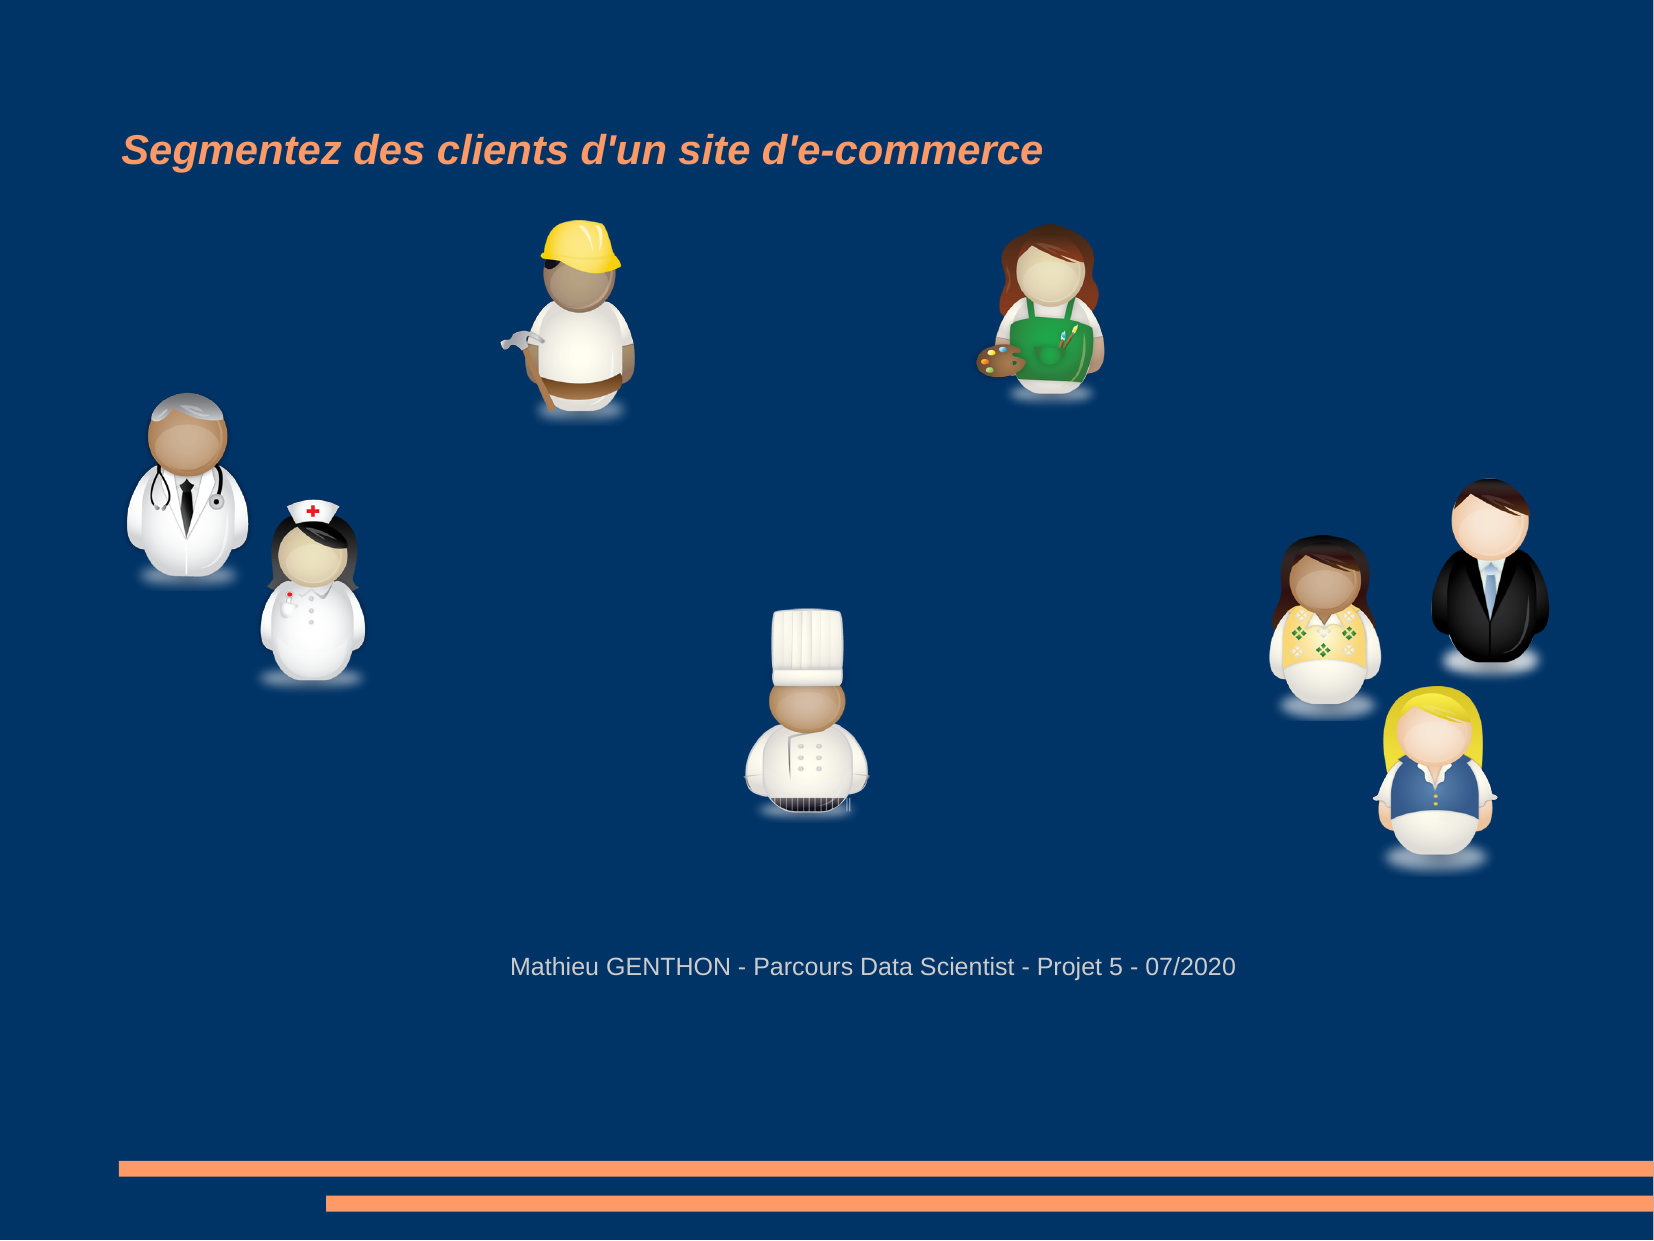

# Segmentez des clients d'un site d'e-commerce
Mathieu GENTHON - Parcours Data Scientist - Projet 5 - 07/2020